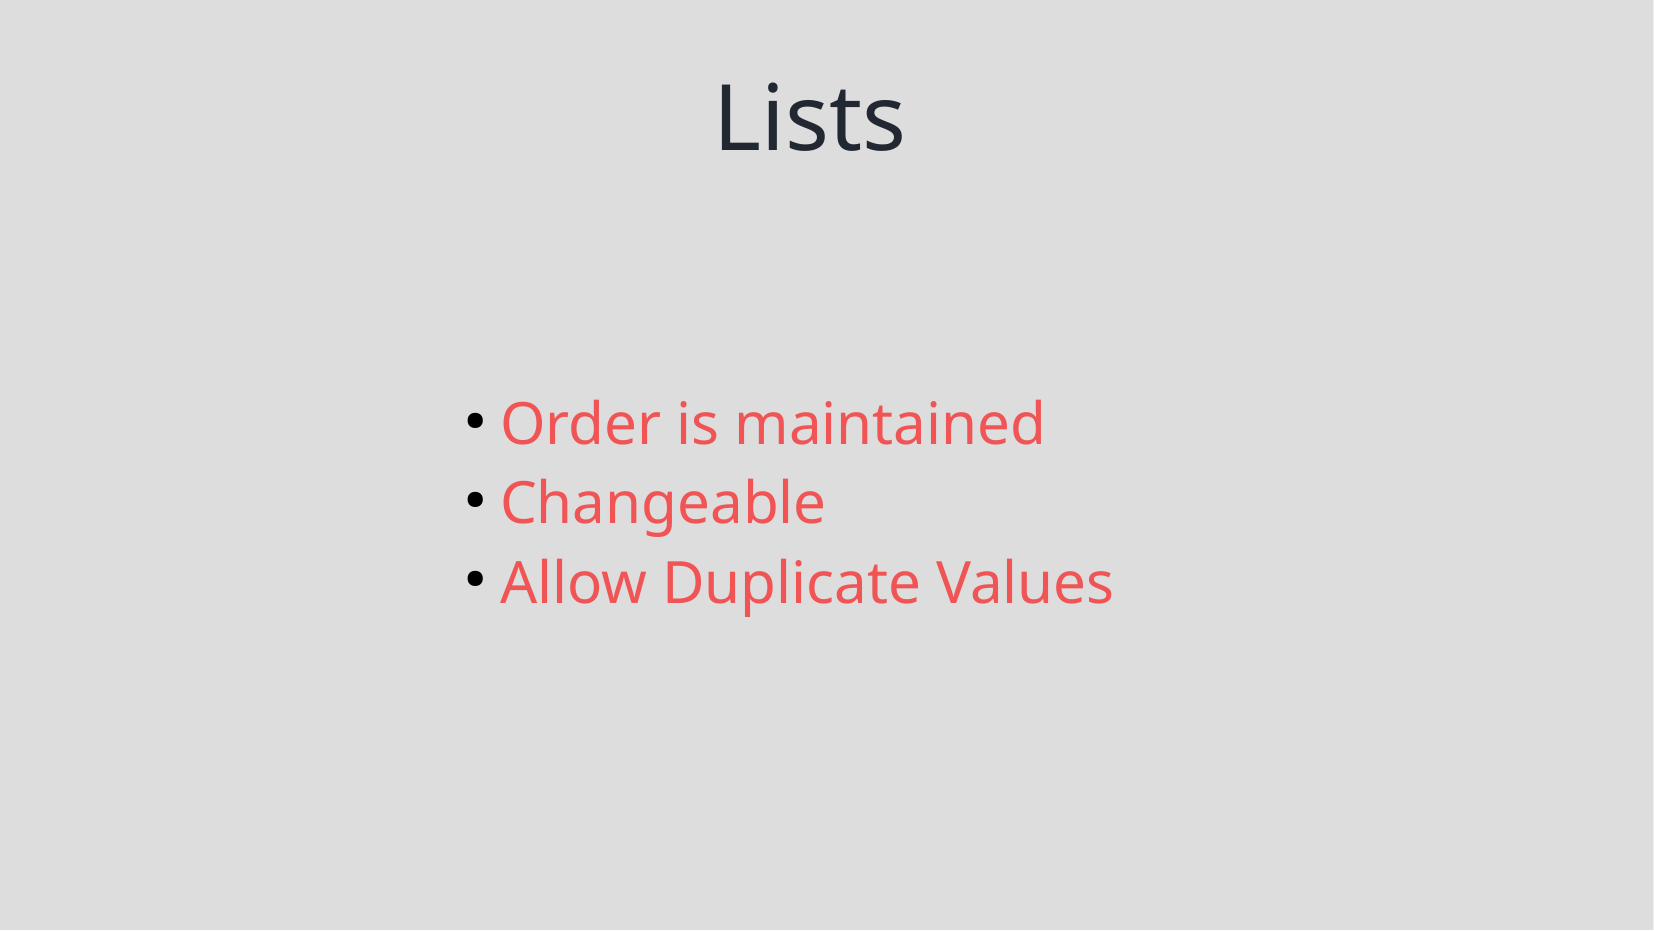

# Lists
Order is maintained
Changeable
Allow Duplicate Values